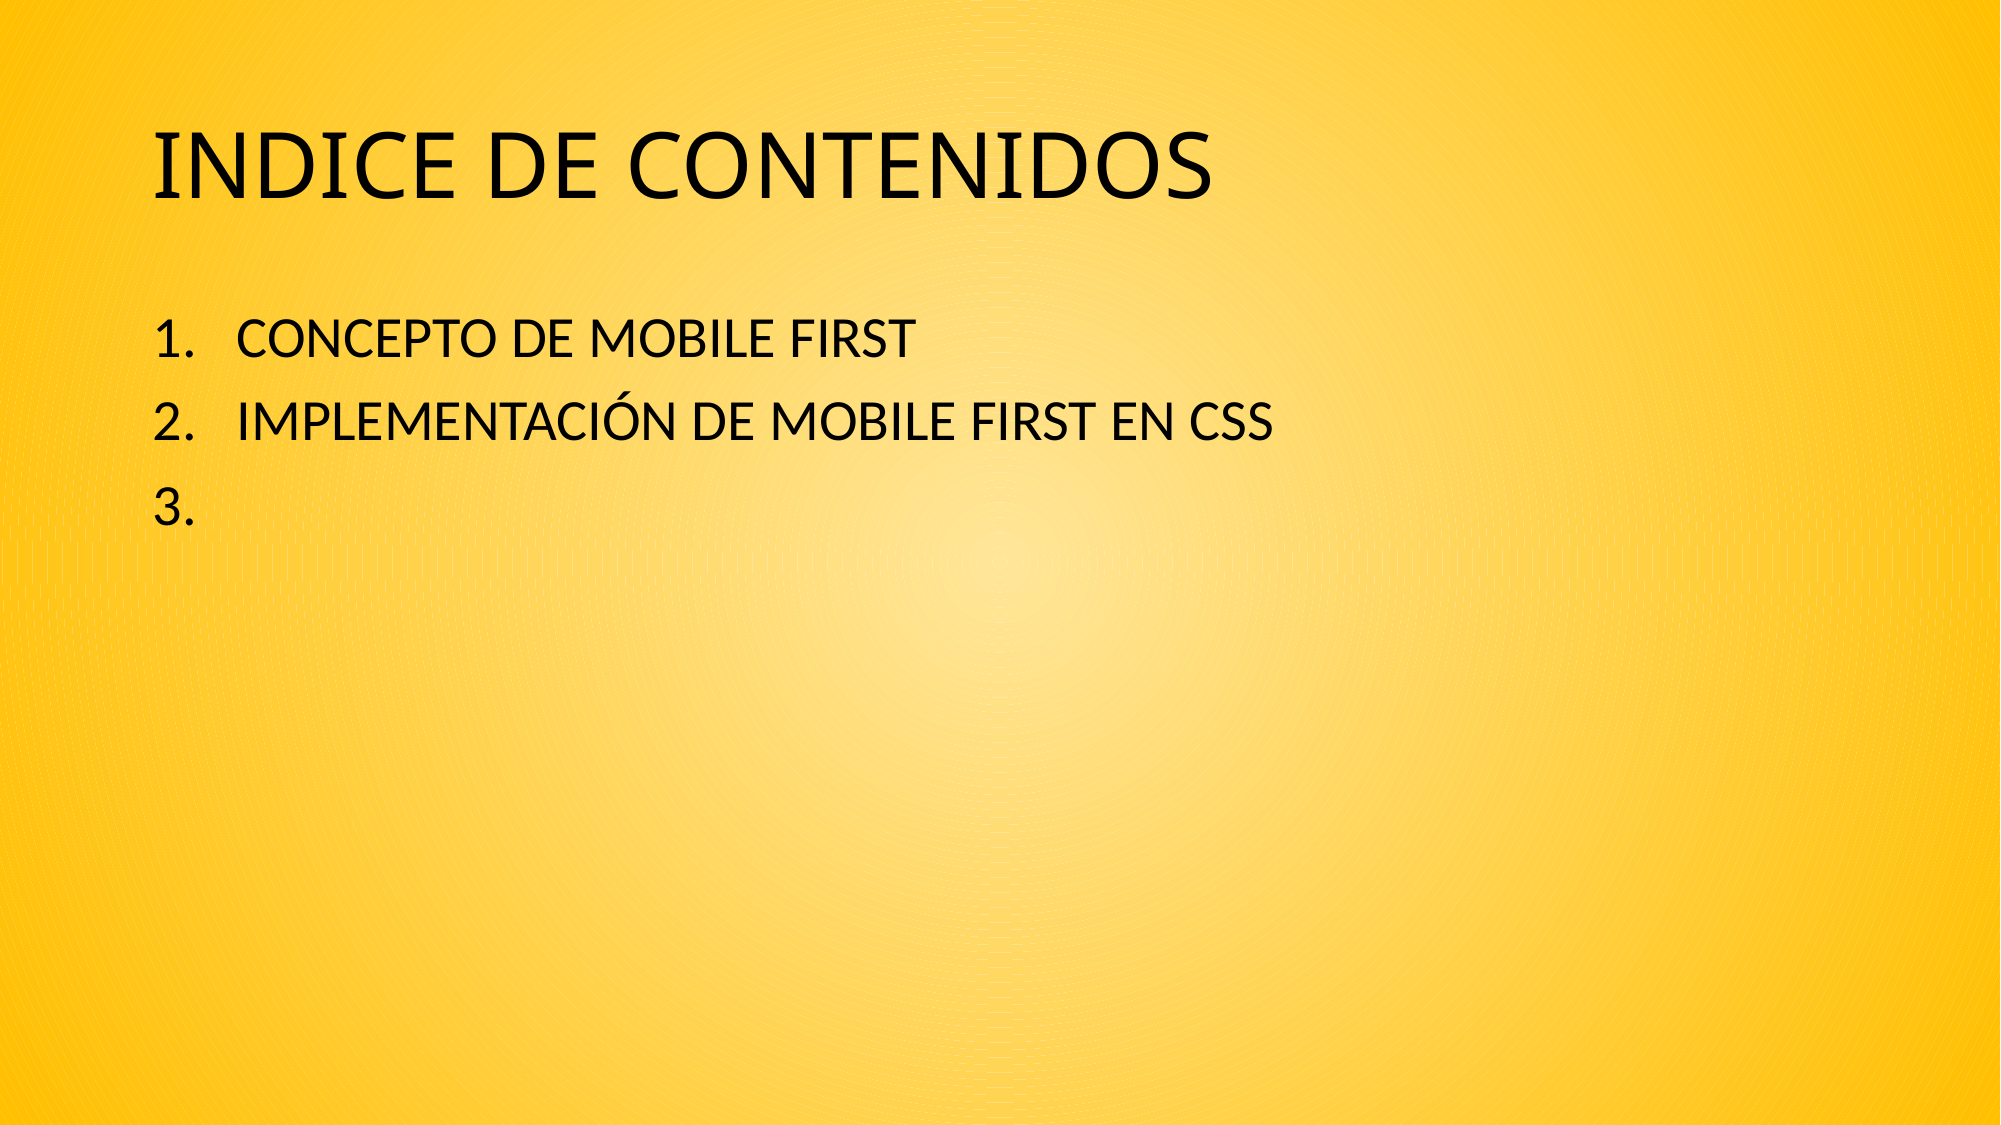

# INDICE DE CONTENIDOS
CONCEPTO DE MOBILE FIRST
IMPLEMENTACIÓN DE MOBILE FIRST EN CSS